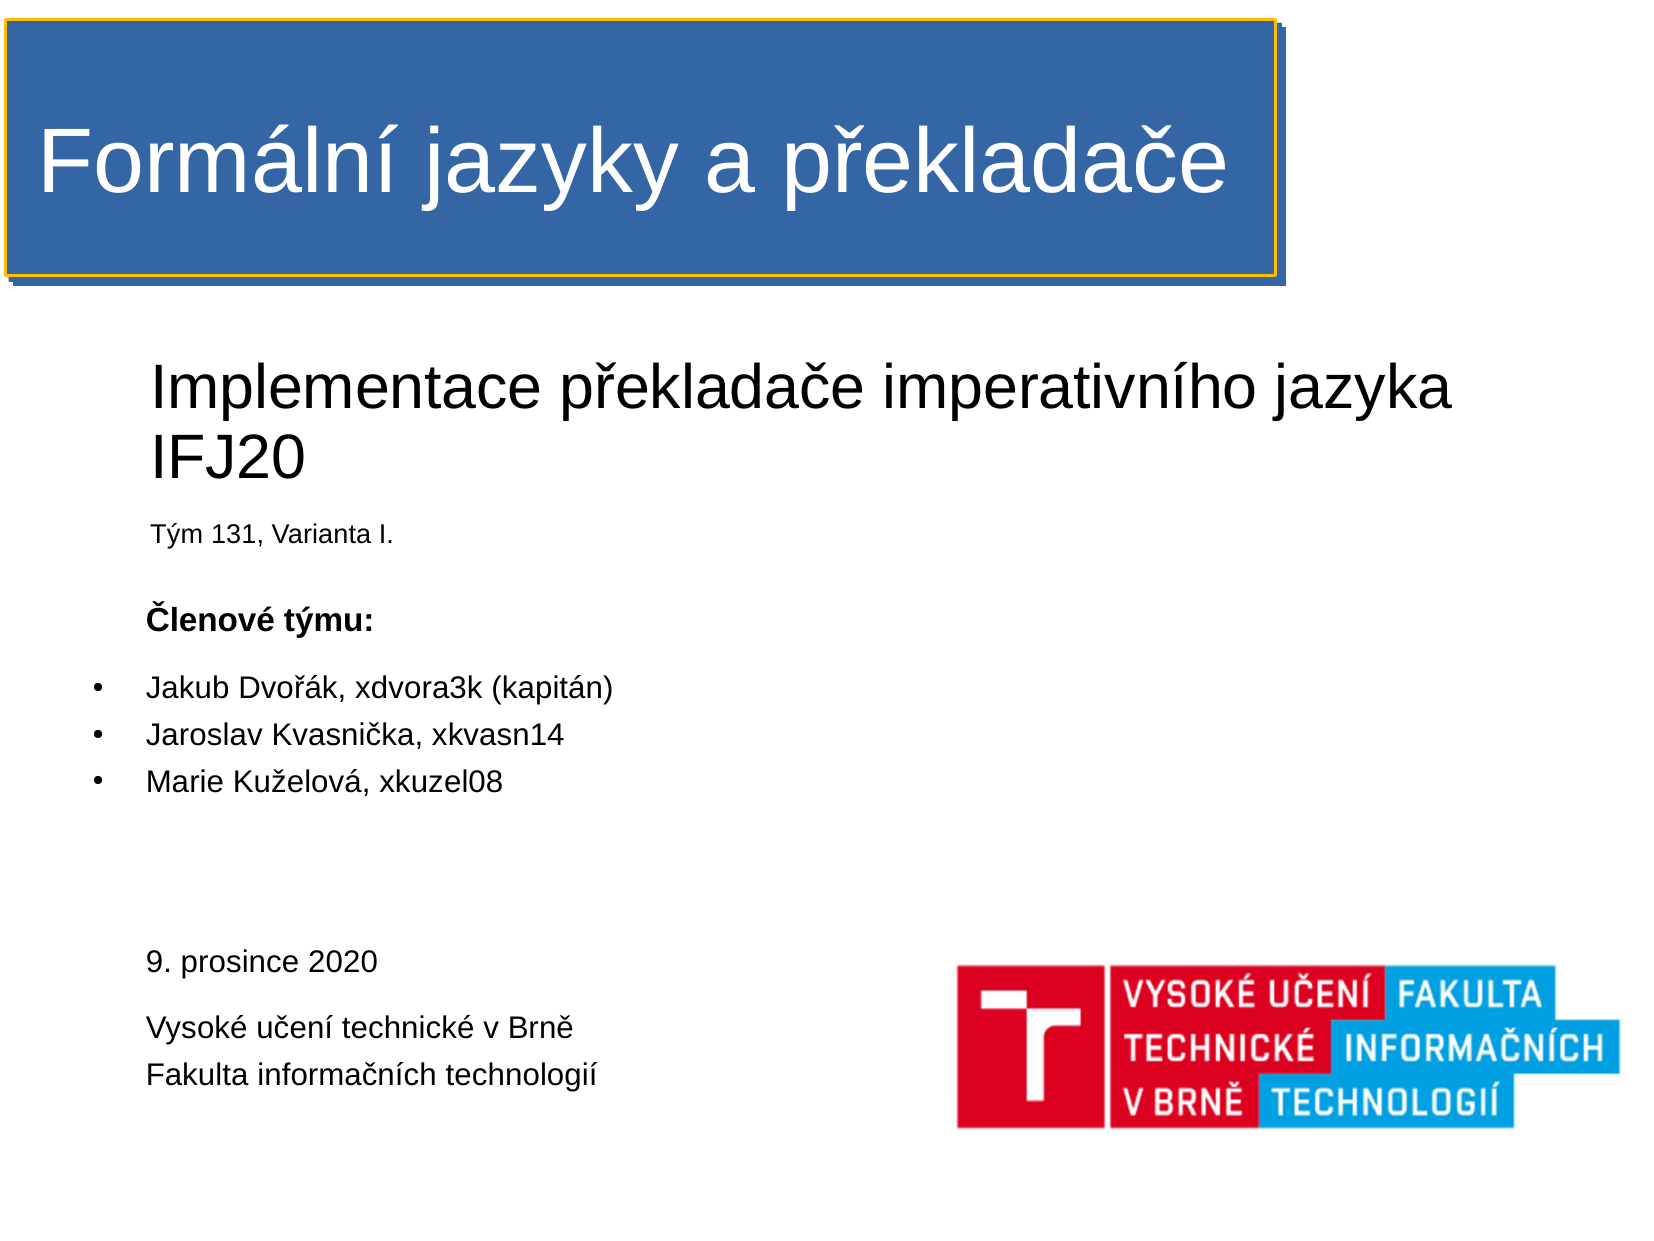

# Formální jazyky a překladače
Implementace překladače imperativního jazyka IFJ20
Tým 131, Varianta I.
Členové týmu:
Jakub Dvořák, xdvora3k (kapitán)
Jaroslav Kvasnička, xkvasn14
Marie Kuželová, xkuzel08
9. prosince 2020
Vysoké učení technické v Brně
Fakulta informačních technologií